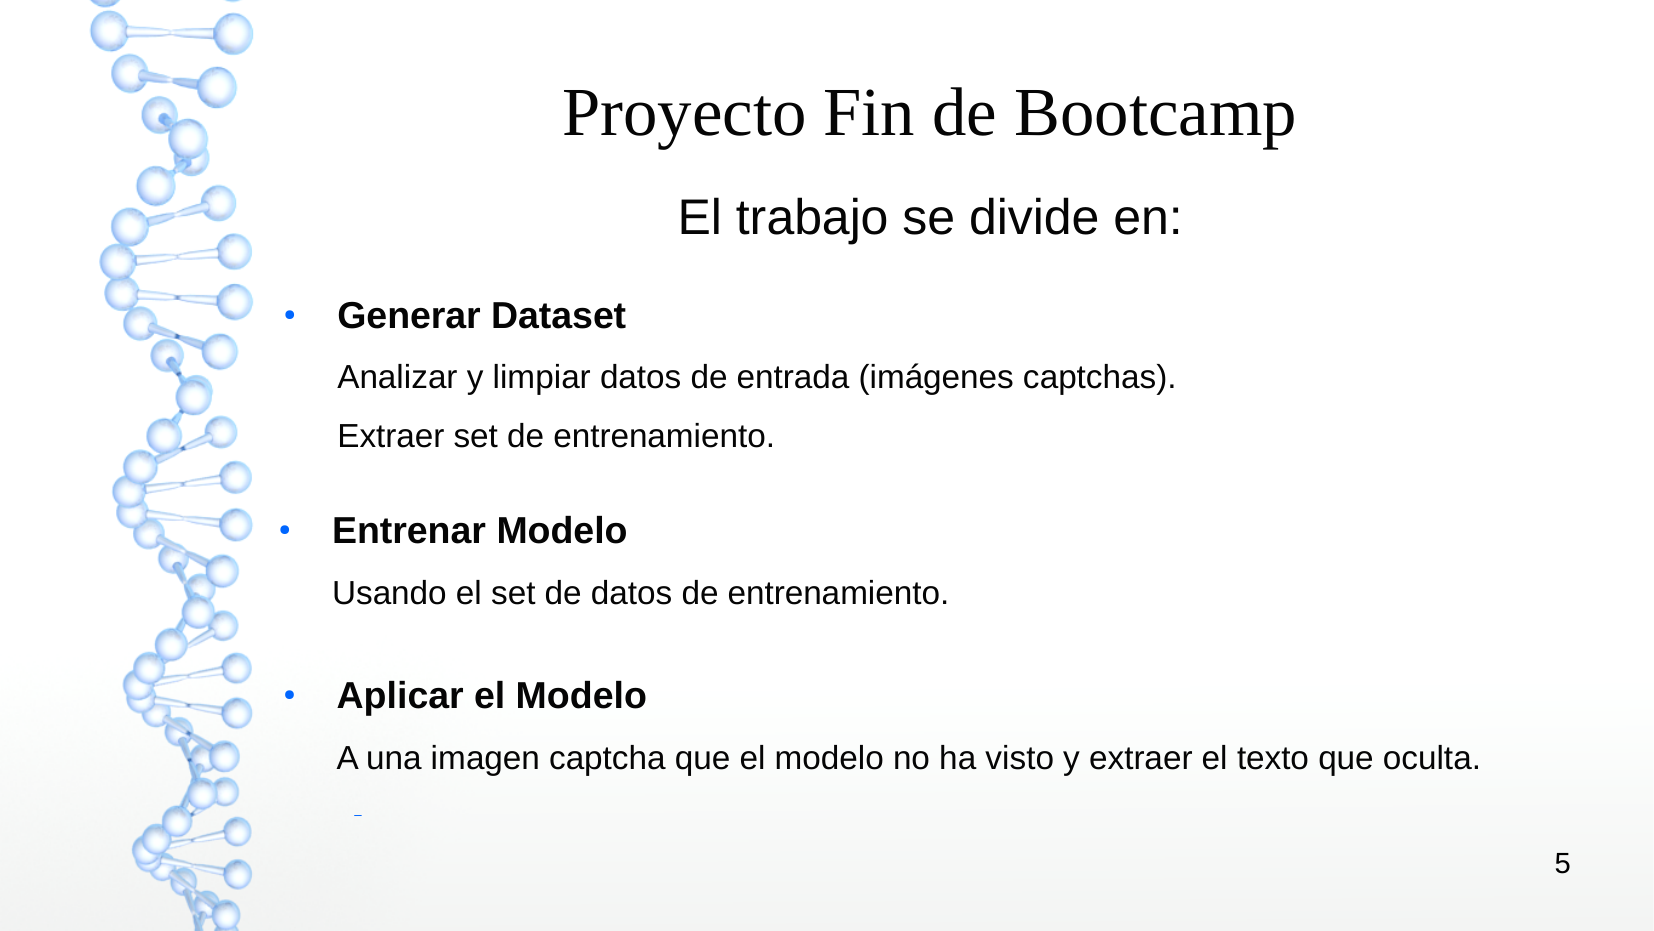

# Proyecto Fin de Bootcamp
El trabajo se divide en:
Generar Dataset
Analizar y limpiar datos de entrada (imágenes captchas).
Extraer set de entrenamiento.
Entrenar Modelo
Usando el set de datos de entrenamiento.
Aplicar el Modelo
A una imagen captcha que el modelo no ha visto y extraer el texto que oculta.
5